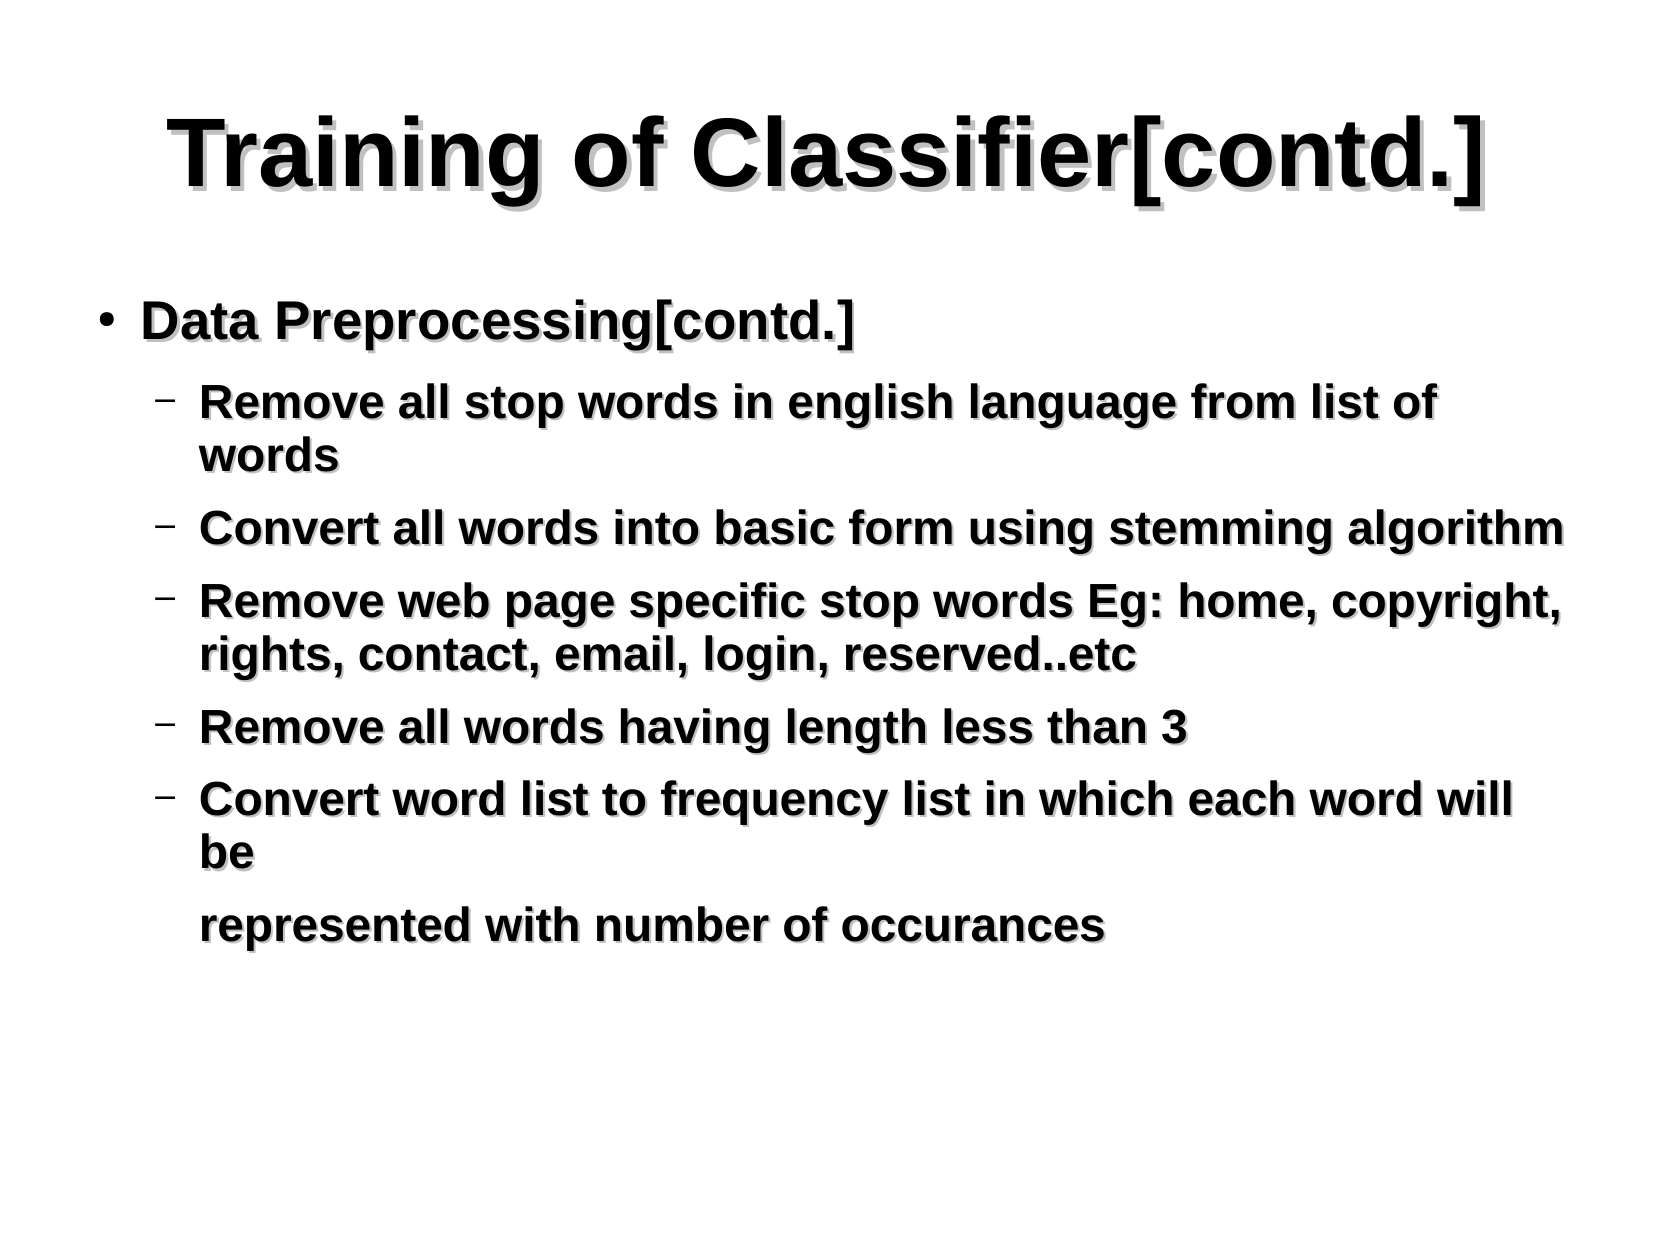

# Training of Classifier[contd.]
Data Preprocessing[contd.]
Remove all stop words in english language from list of words
Convert all words into basic form using stemming algorithm
Remove web page specific stop words Eg: home, copyright, rights, contact, email, login, reserved..etc
Remove all words having length less than 3
Convert word list to frequency list in which each word will be
represented with number of occurances